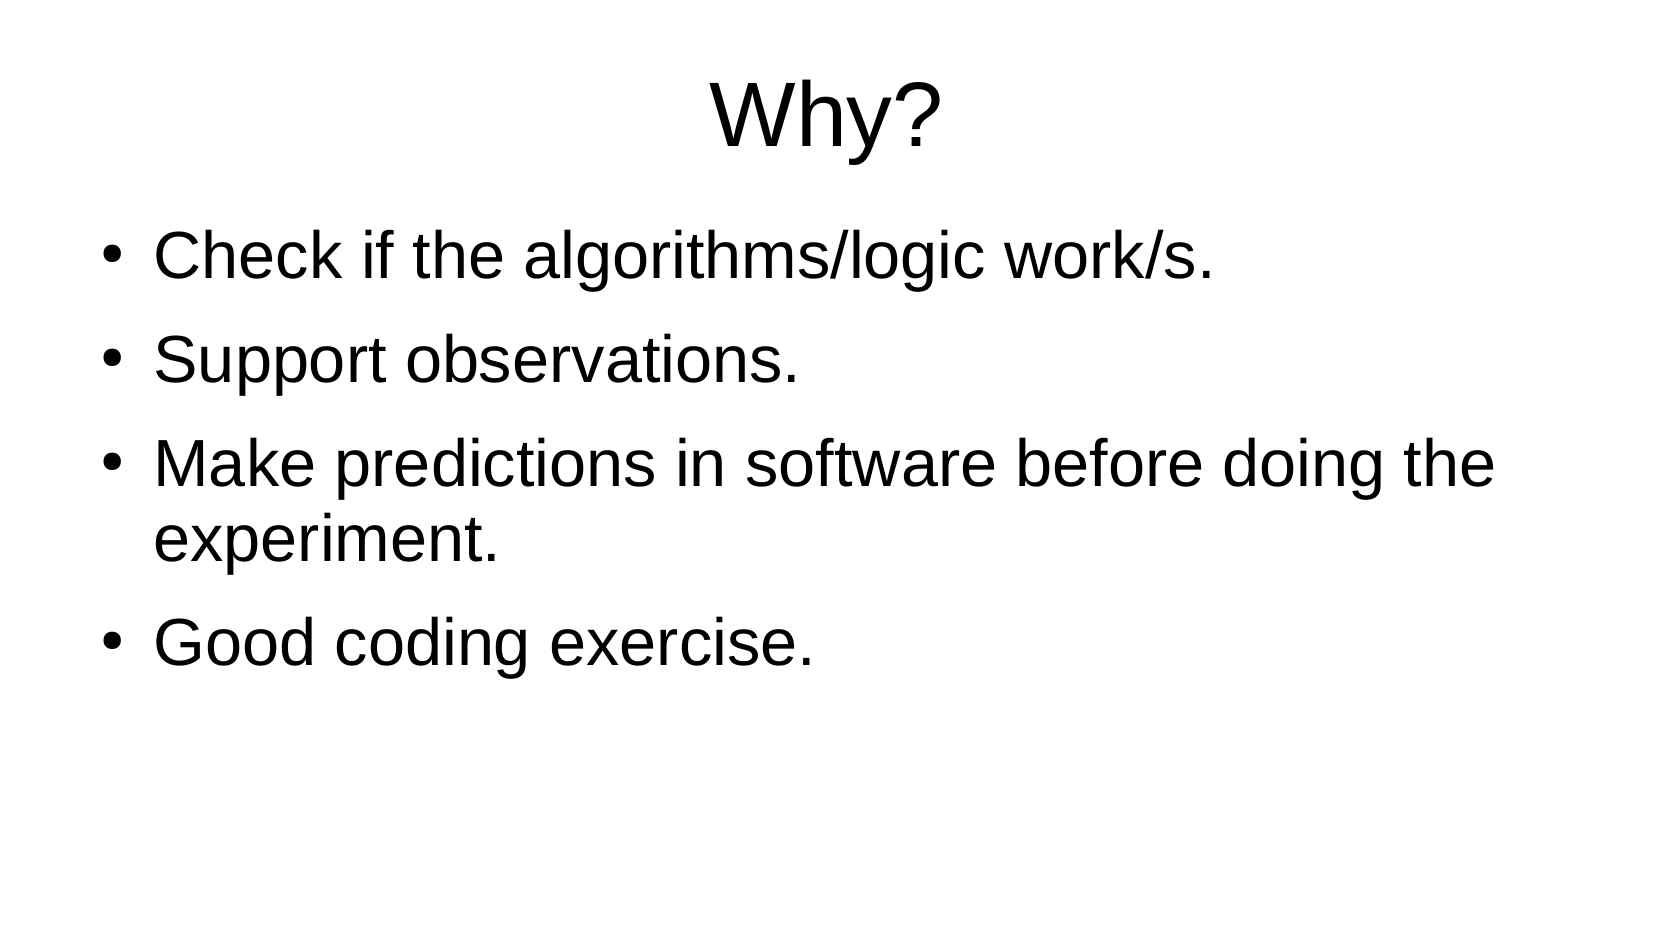

# Why?
Check if the algorithms/logic work/s.
Support observations.
Make predictions in software before doing the experiment.
Good coding exercise.